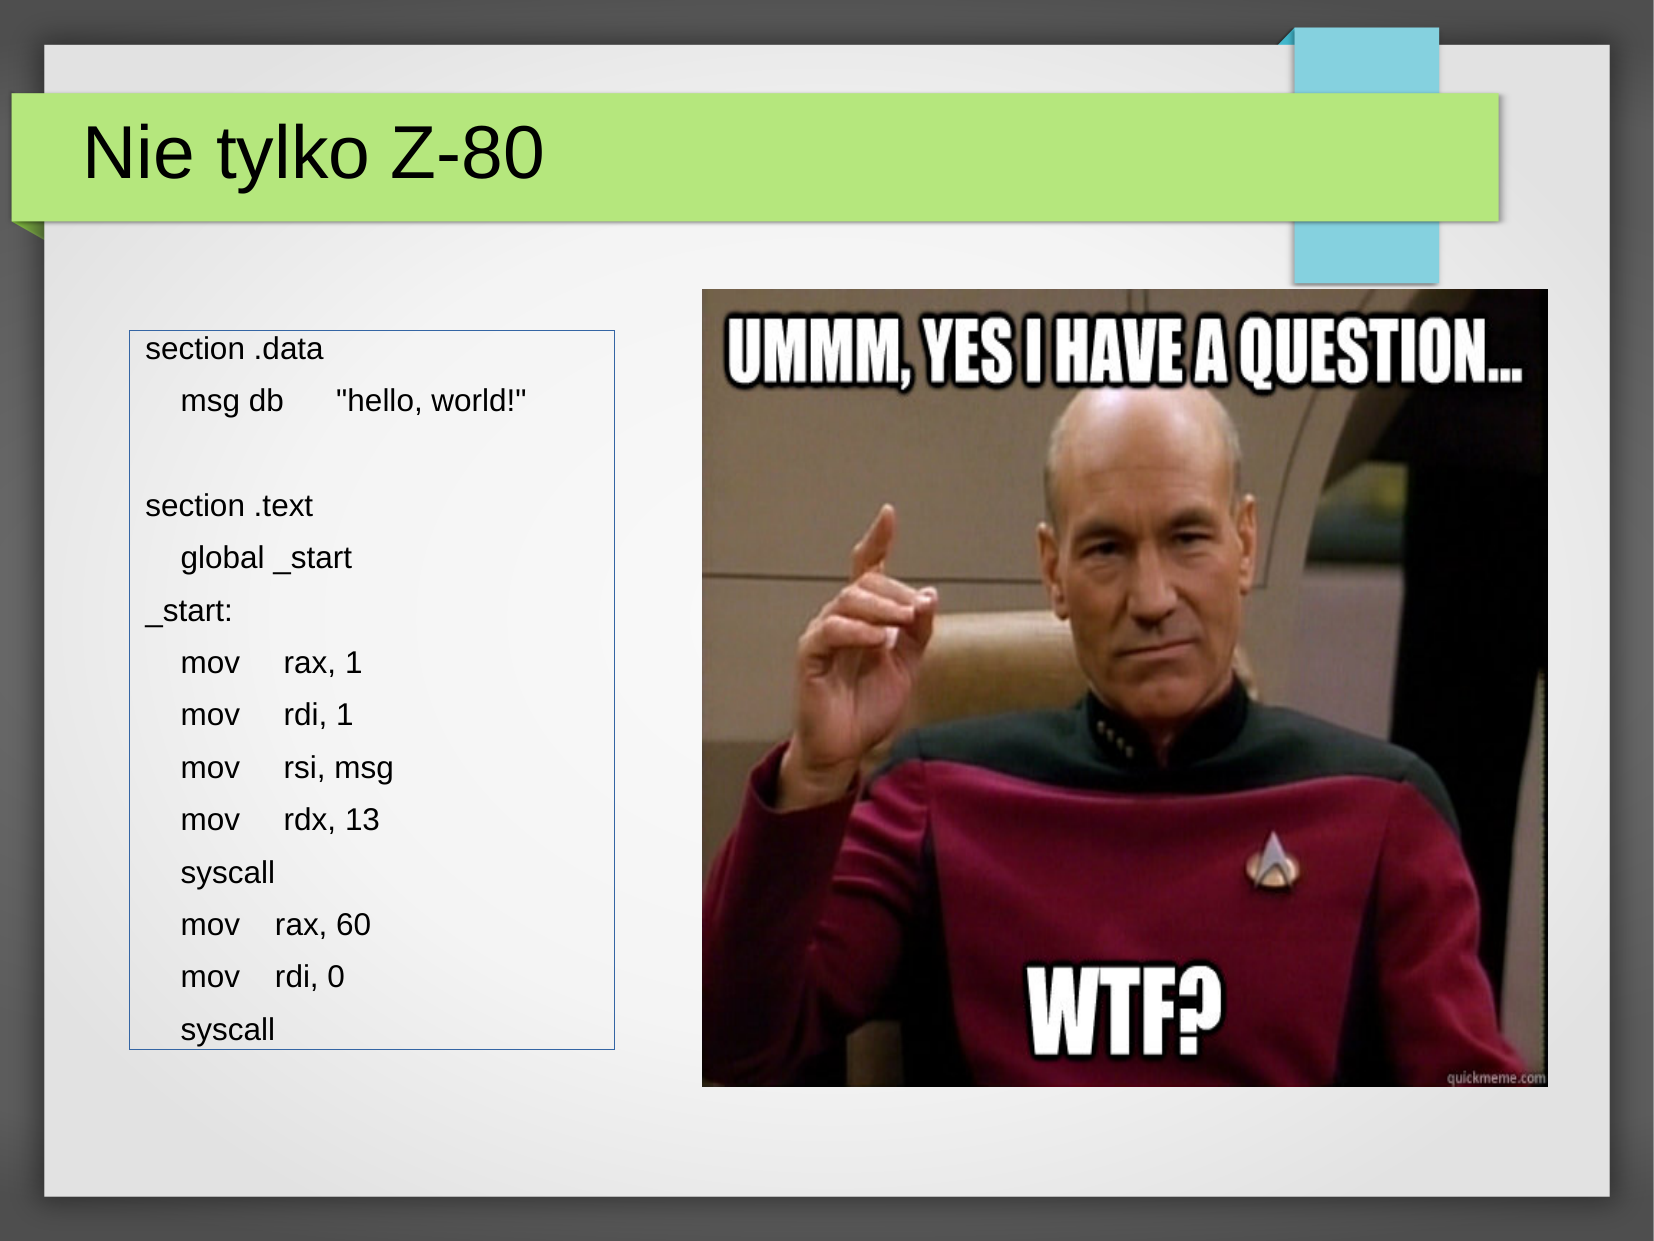

# Nie tylko Z-80
section .data
 msg db "hello, world!"
section .text
 global _start
_start:
 mov rax, 1
 mov rdi, 1
 mov rsi, msg
 mov rdx, 13
 syscall
 mov rax, 60
 mov rdi, 0
 syscall